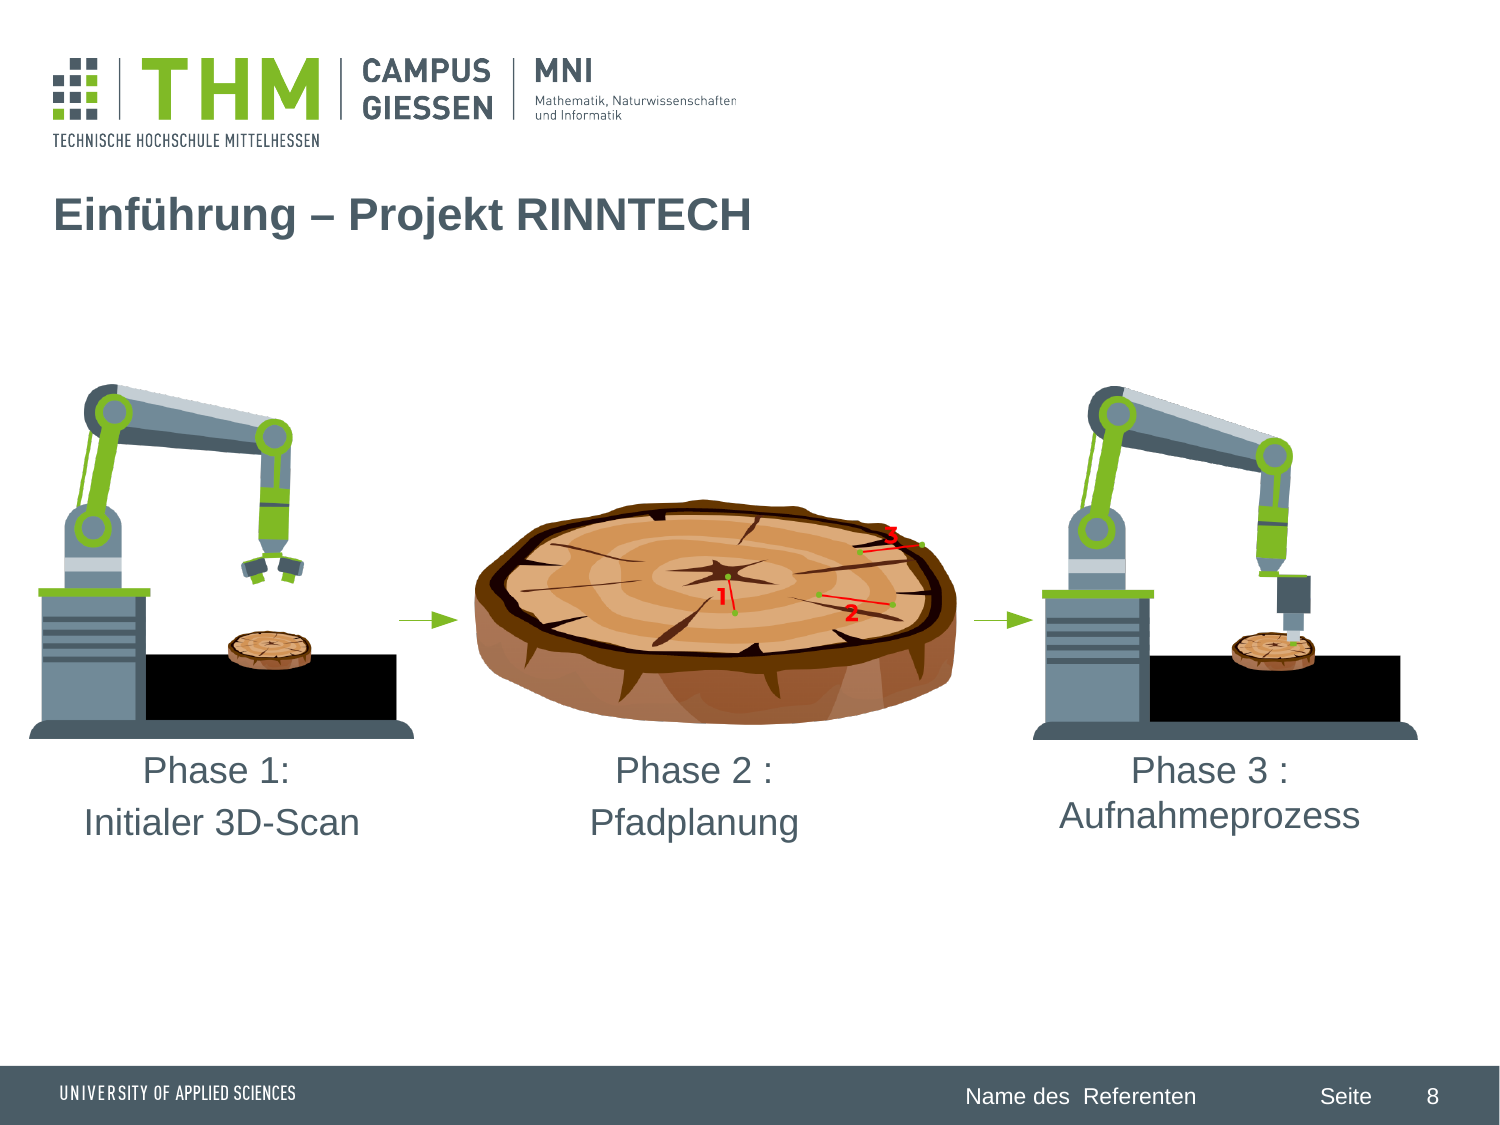

# Einführung – Projekt RINNTECH
Phase 1:
Initialer 3D-Scan
Phase 2 :
Pfadplanung
Phase 3 : Aufnahmeprozess